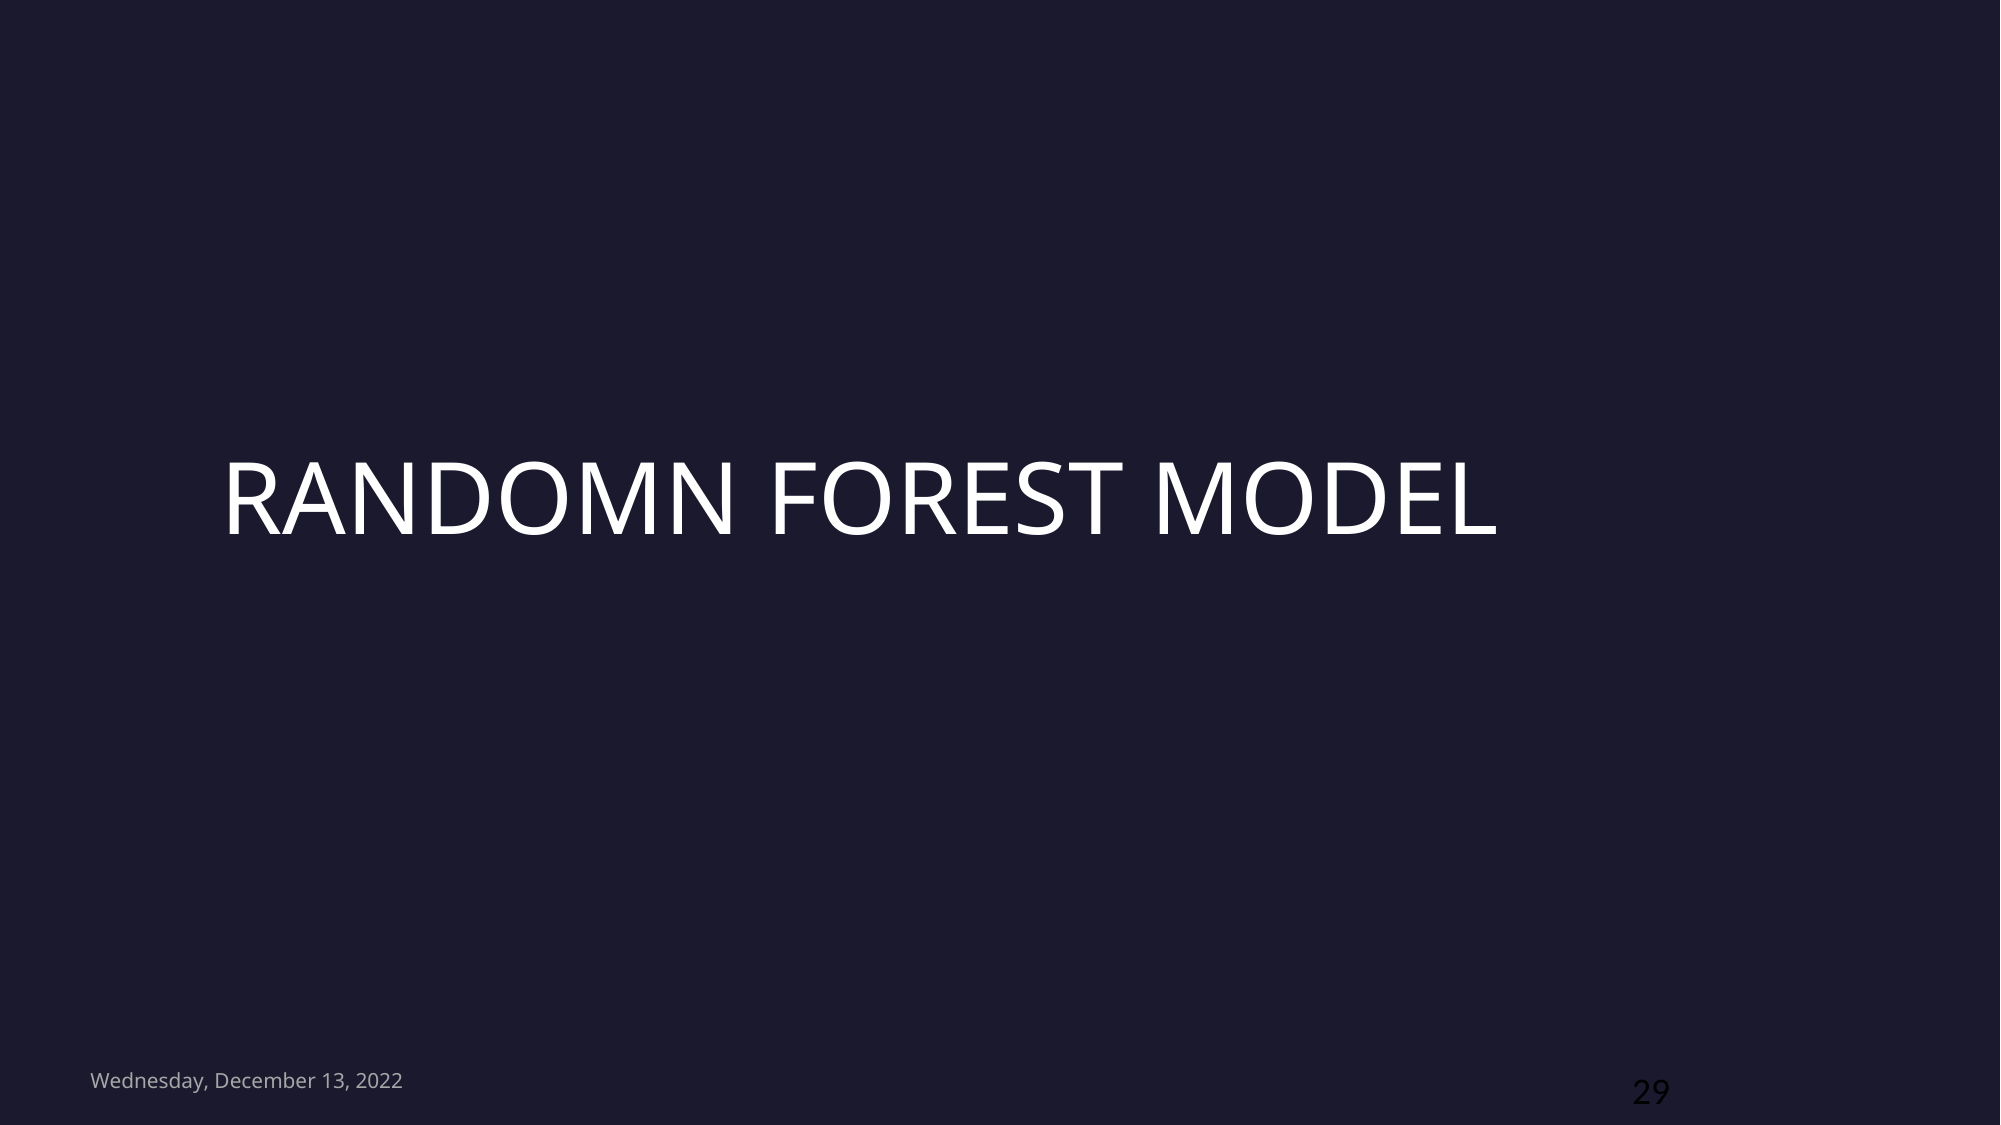

RANDOMN FOREST MODEL
Wednesday, December 13, 2022